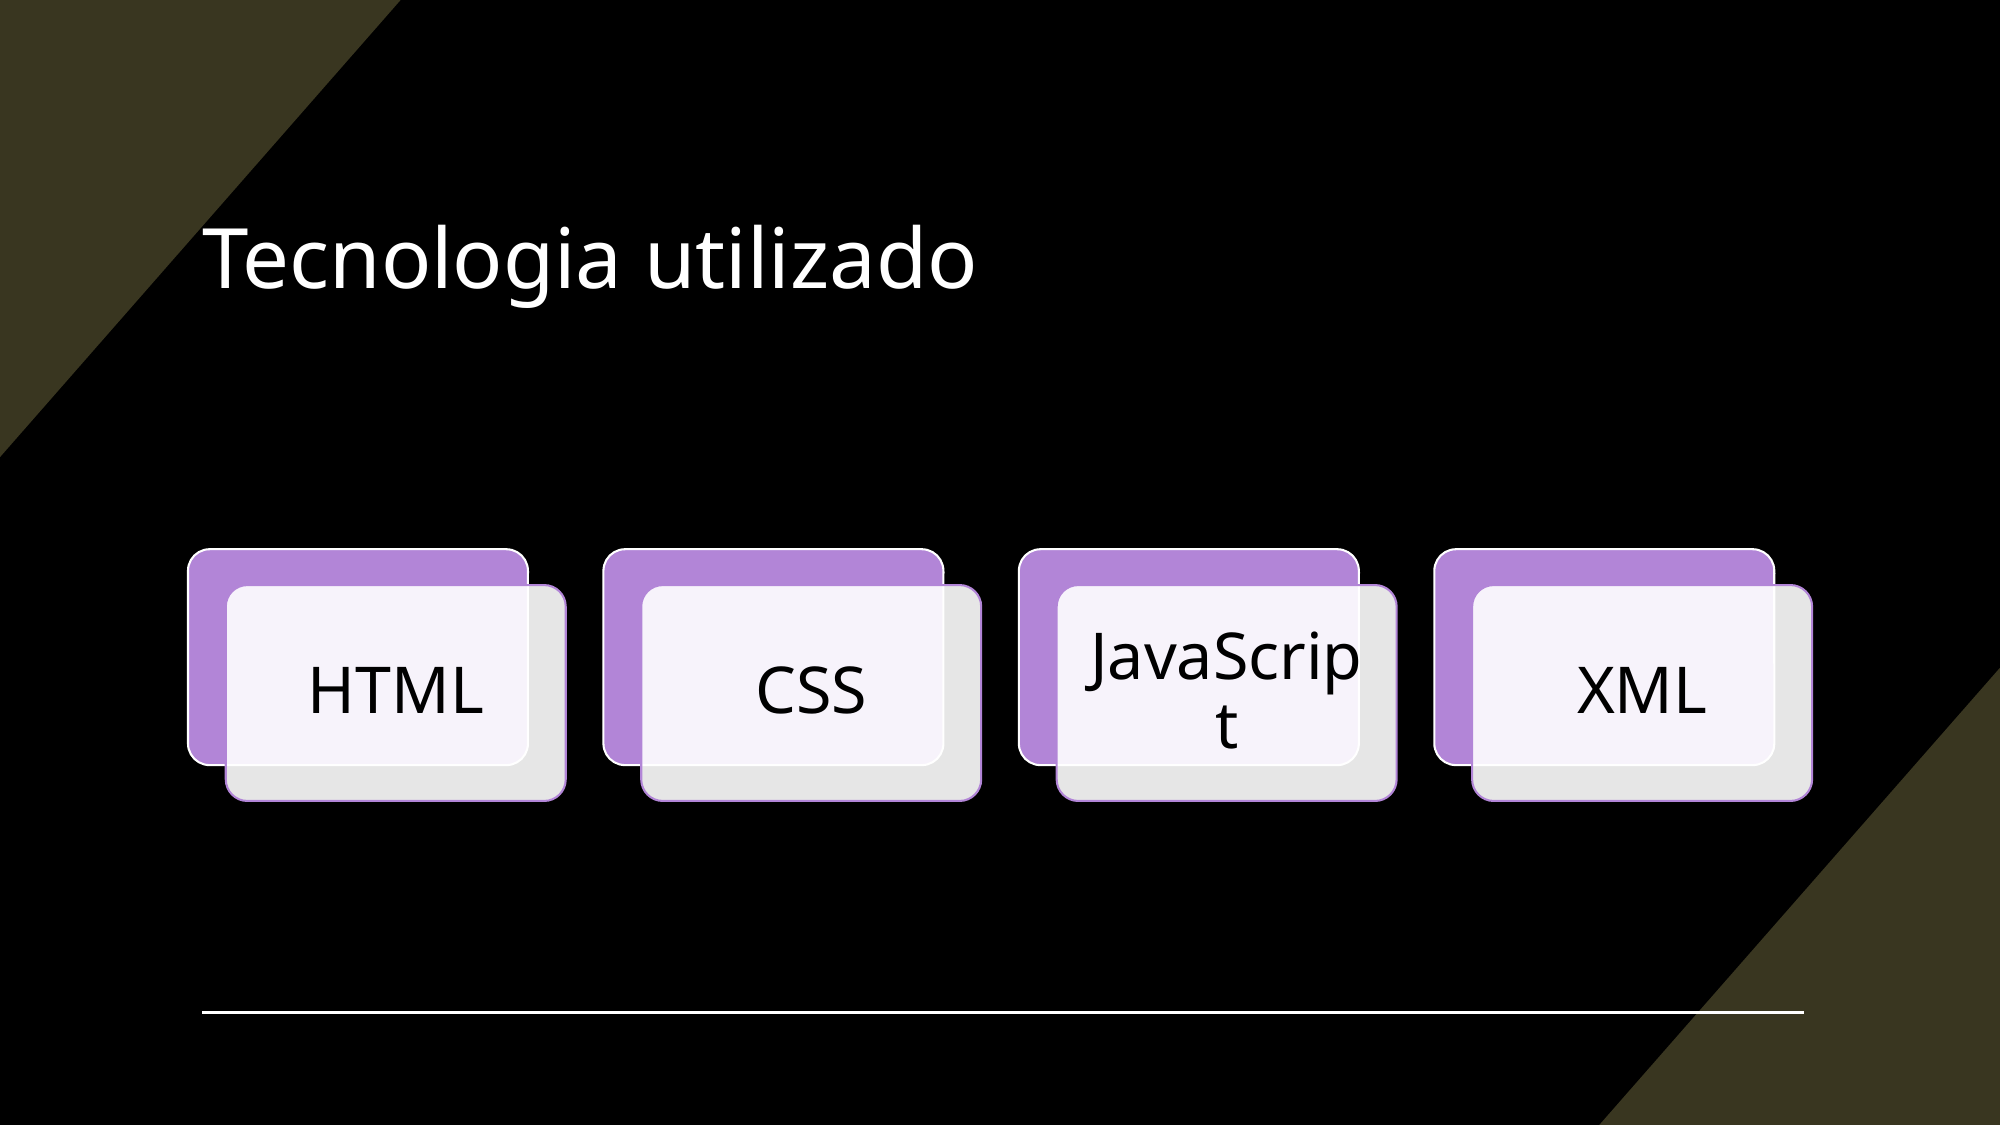

# Tecnologia utilizado
HTML
CSS
JavaScript
XML